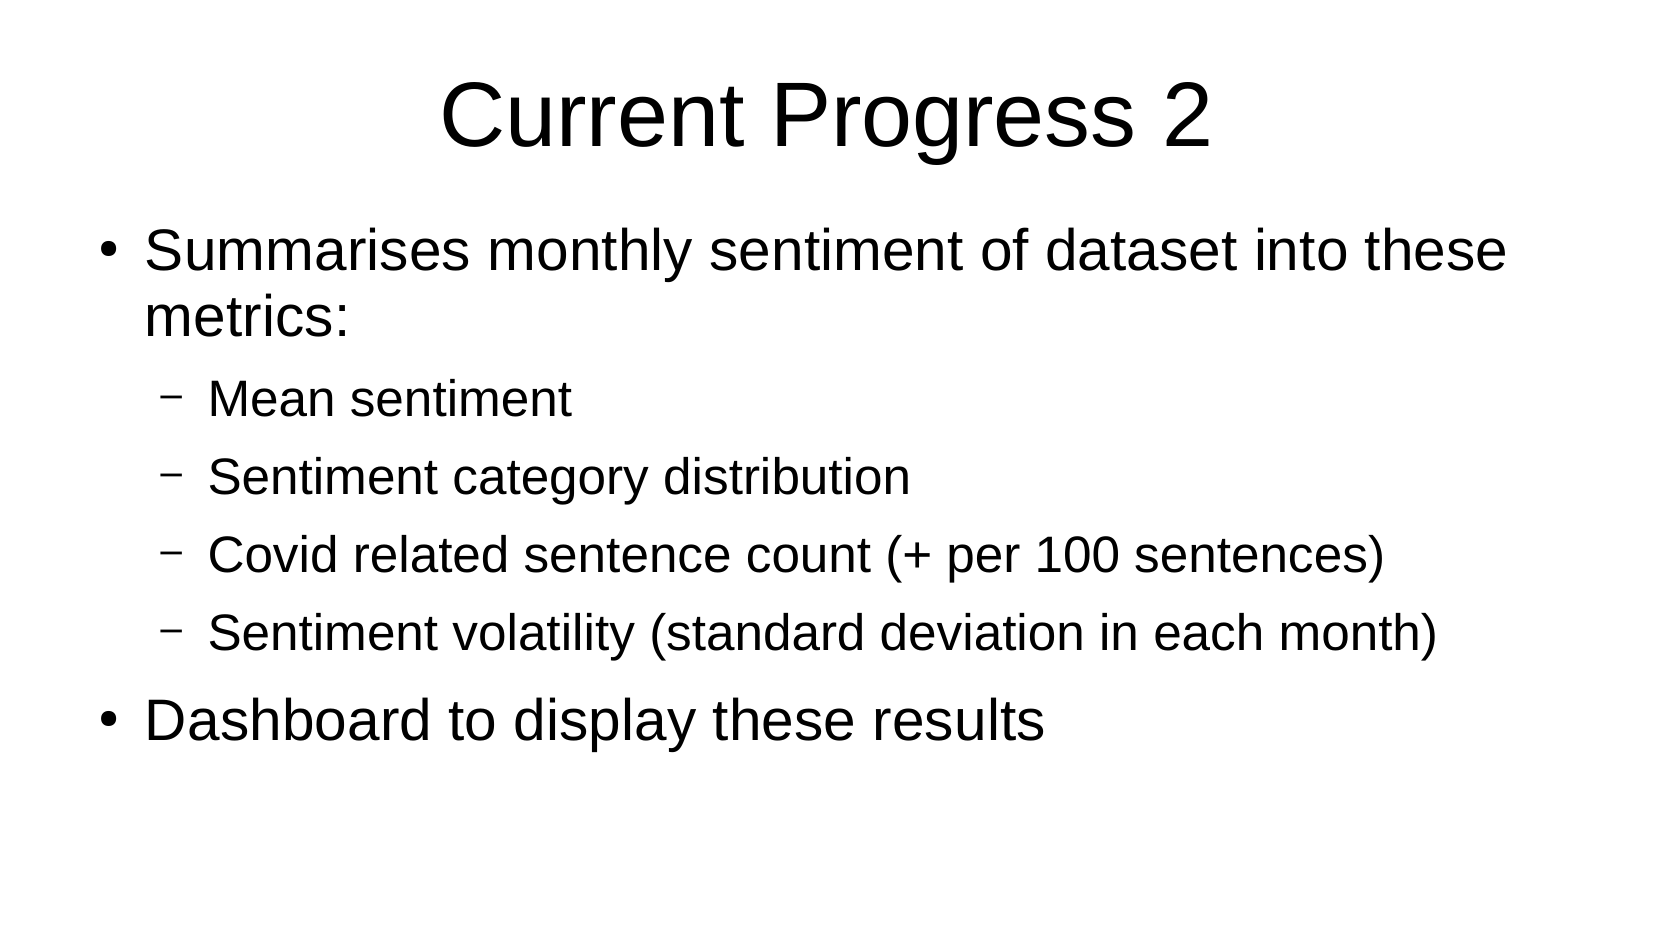

# Current Progress 2
Summarises monthly sentiment of dataset into these metrics:
Mean sentiment
Sentiment category distribution
Covid related sentence count (+ per 100 sentences)
Sentiment volatility (standard deviation in each month)
Dashboard to display these results